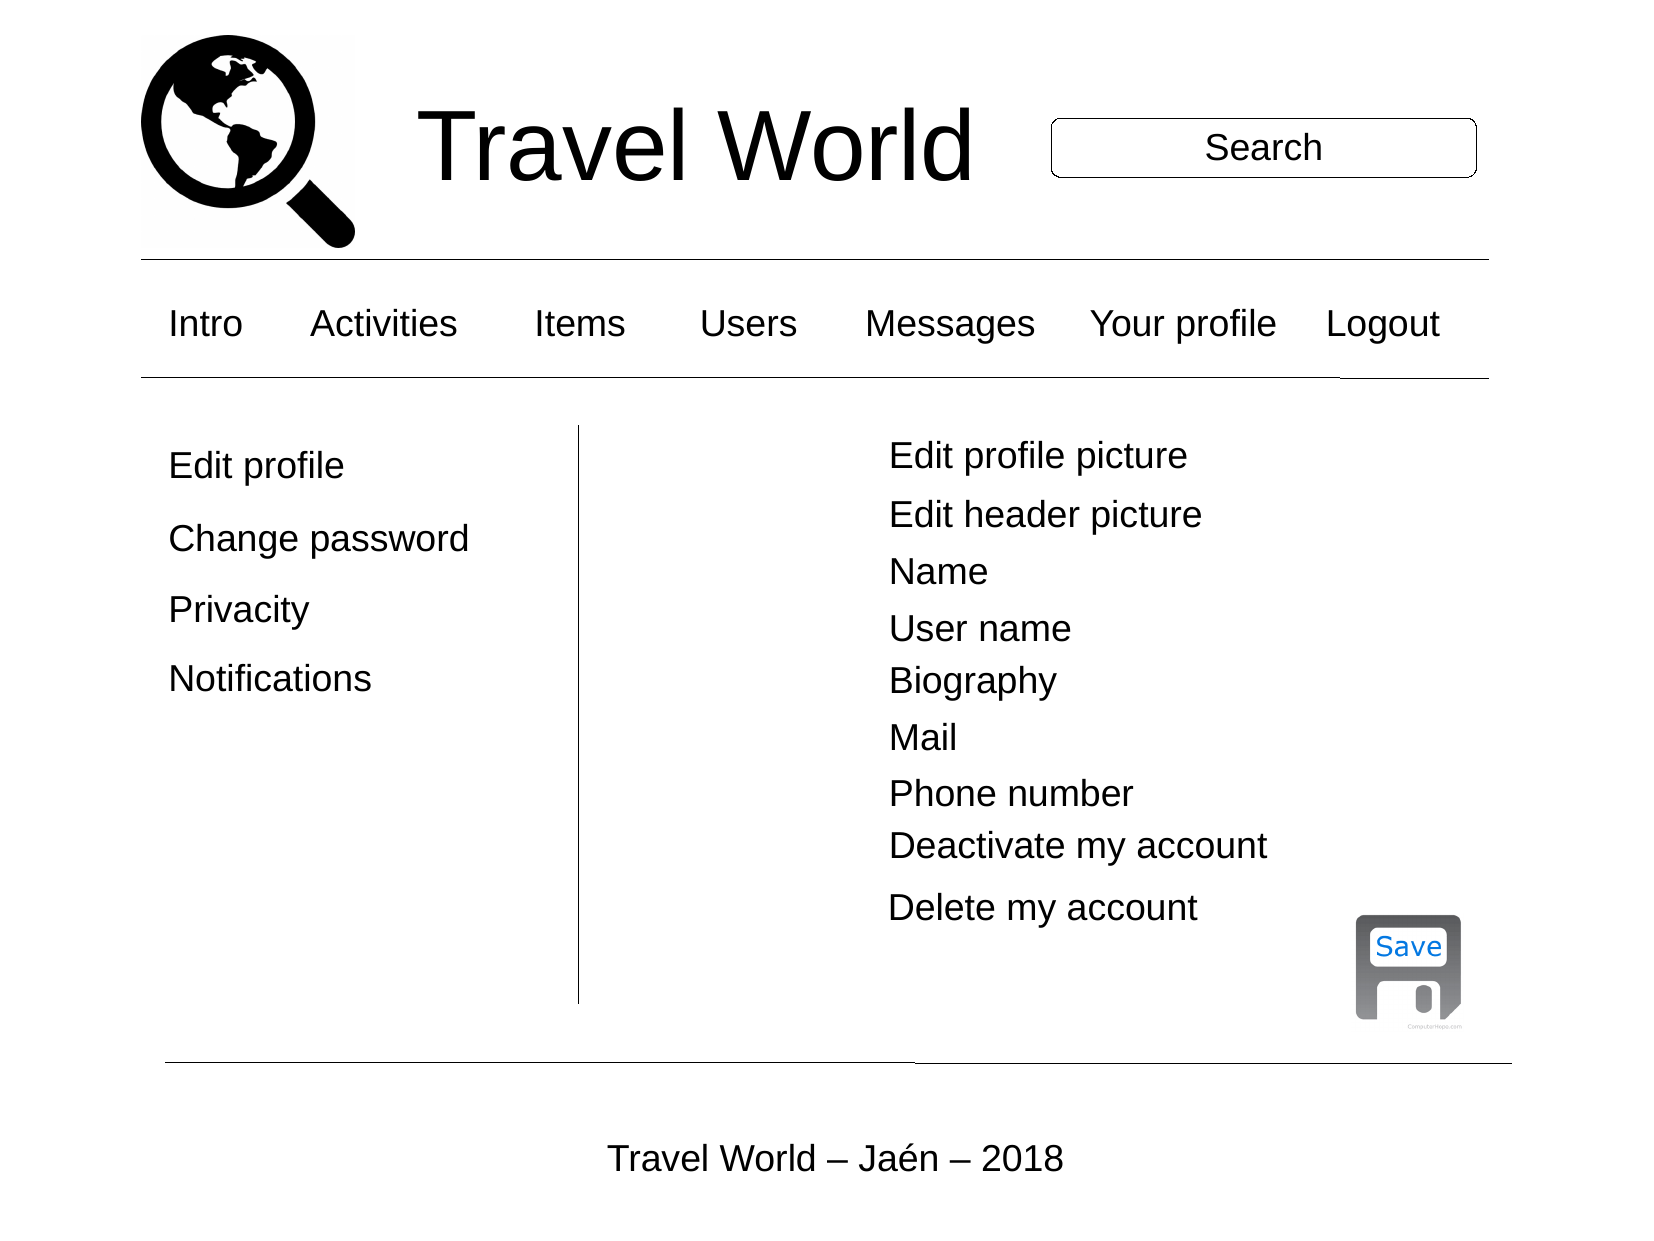

Travel World
Search
Intro
Activities
Items
Users
Messages
Your profile
Logout
Edit profile picture
Edit profile
Edit header picture
Change password
Name
Privacity
User name
Notifications
Biography
Mail
Phone number
Deactivate my account
Delete my account
		Travel World – Jaén – 2018